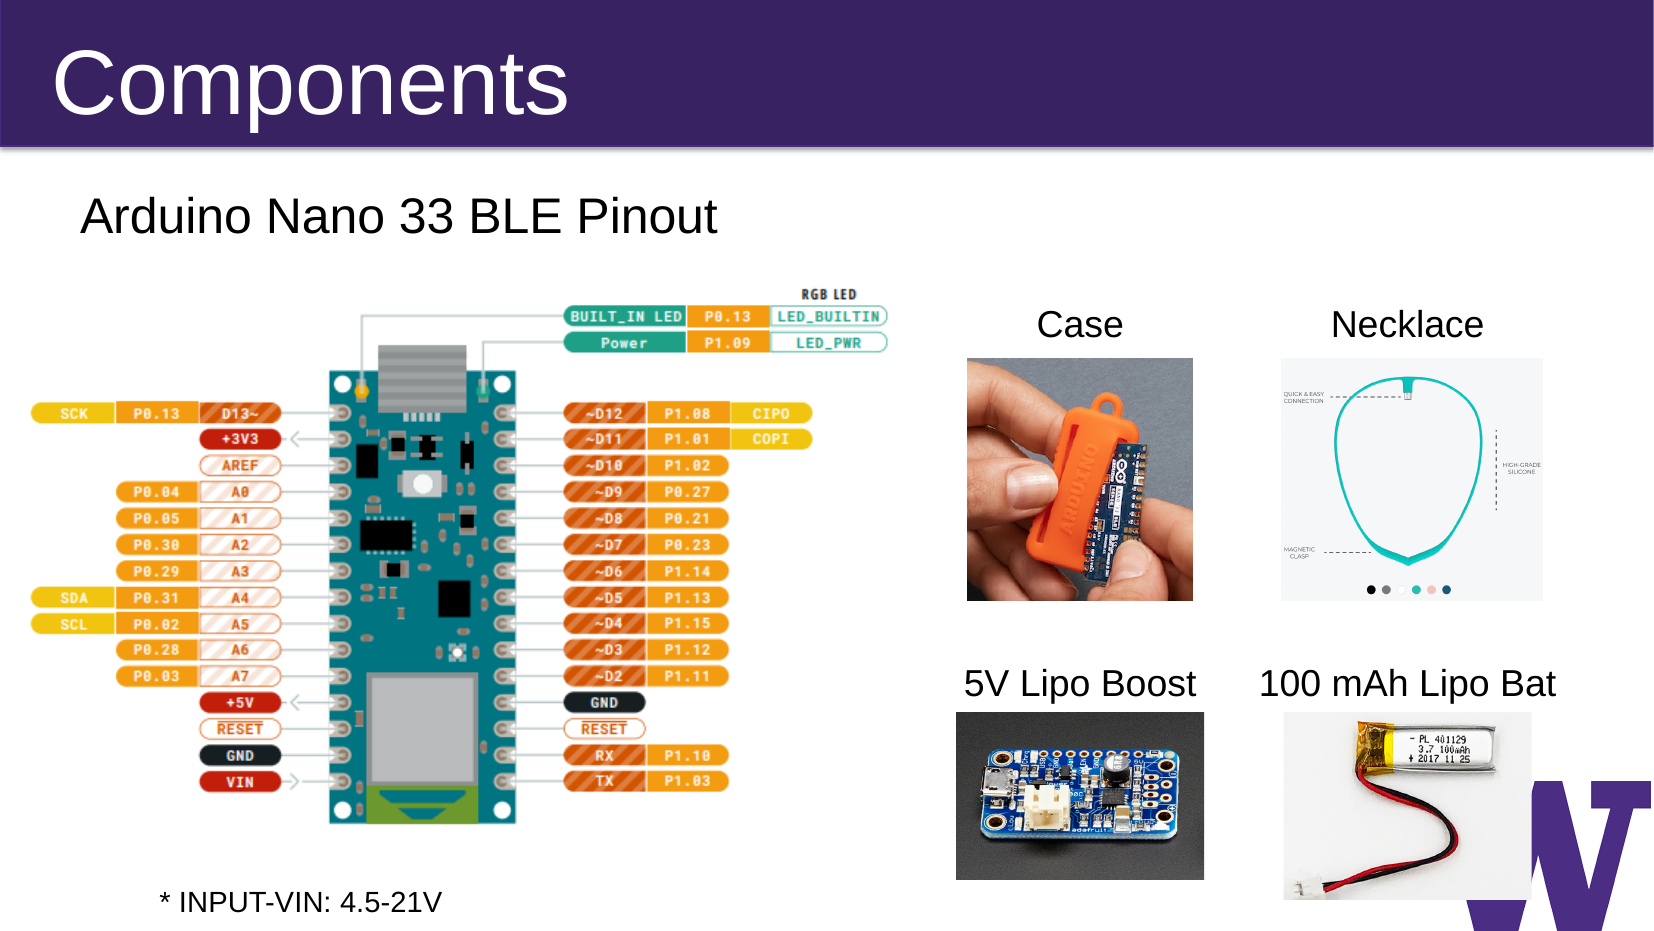

Components
Arduino Nano 33 BLE Pinout
Case
Necklace
5V Lipo Boost
100 mAh Lipo Bat
* INPUT-VIN: 4.5-21V